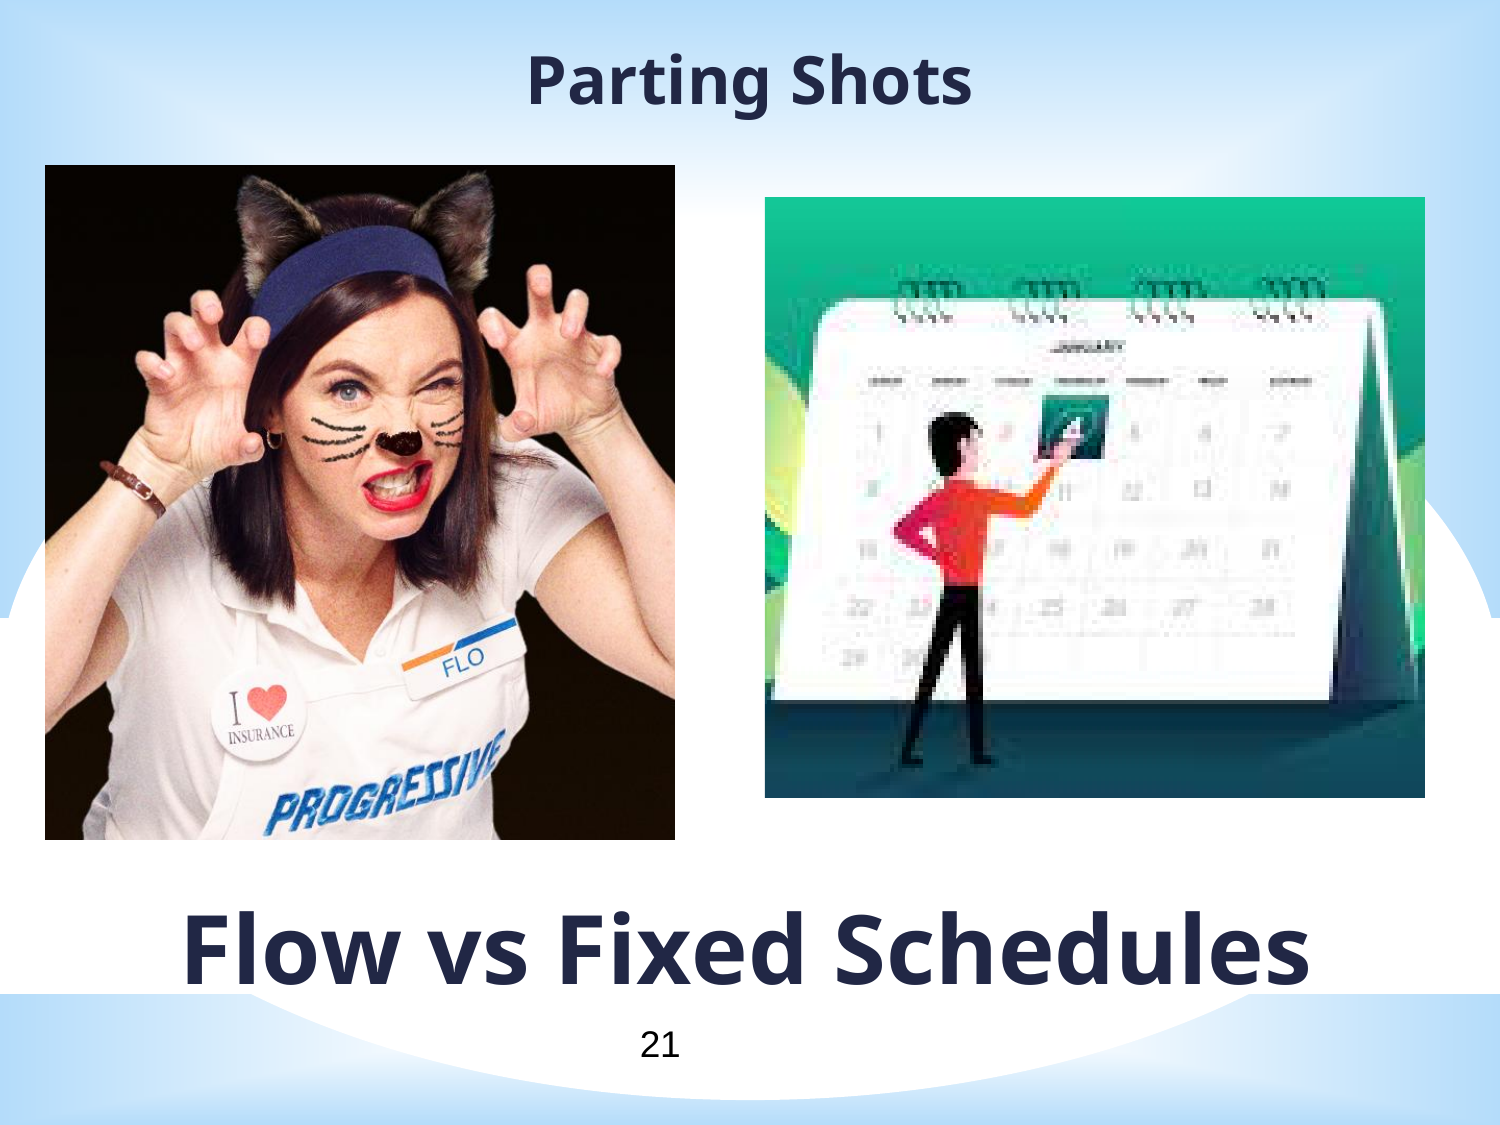

Parting Shots
# Flow vs Fixed Schedules